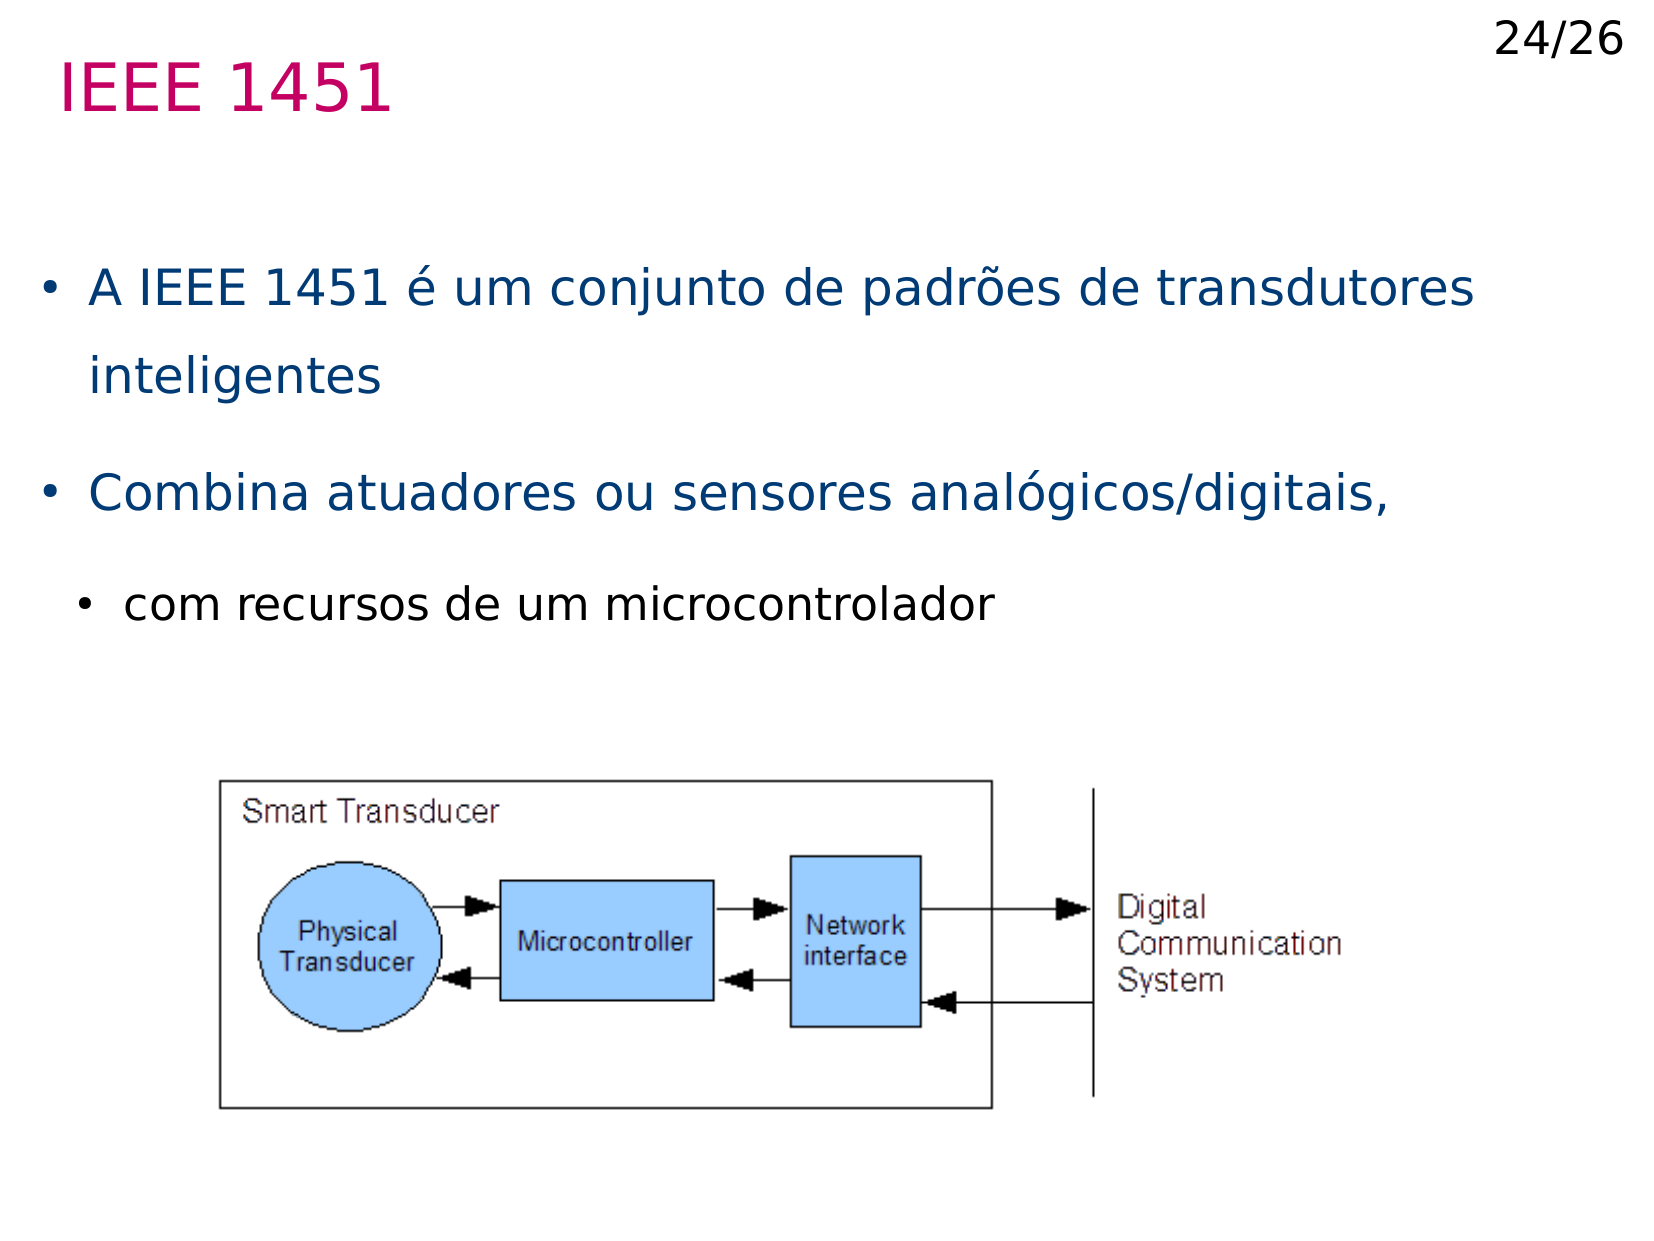

24
IEEE 1451
# A IEEE 1451 é um conjunto de padrões de transdutores inteligentes
Combina atuadores ou sensores analógicos/digitais,
com recursos de um microcontrolador